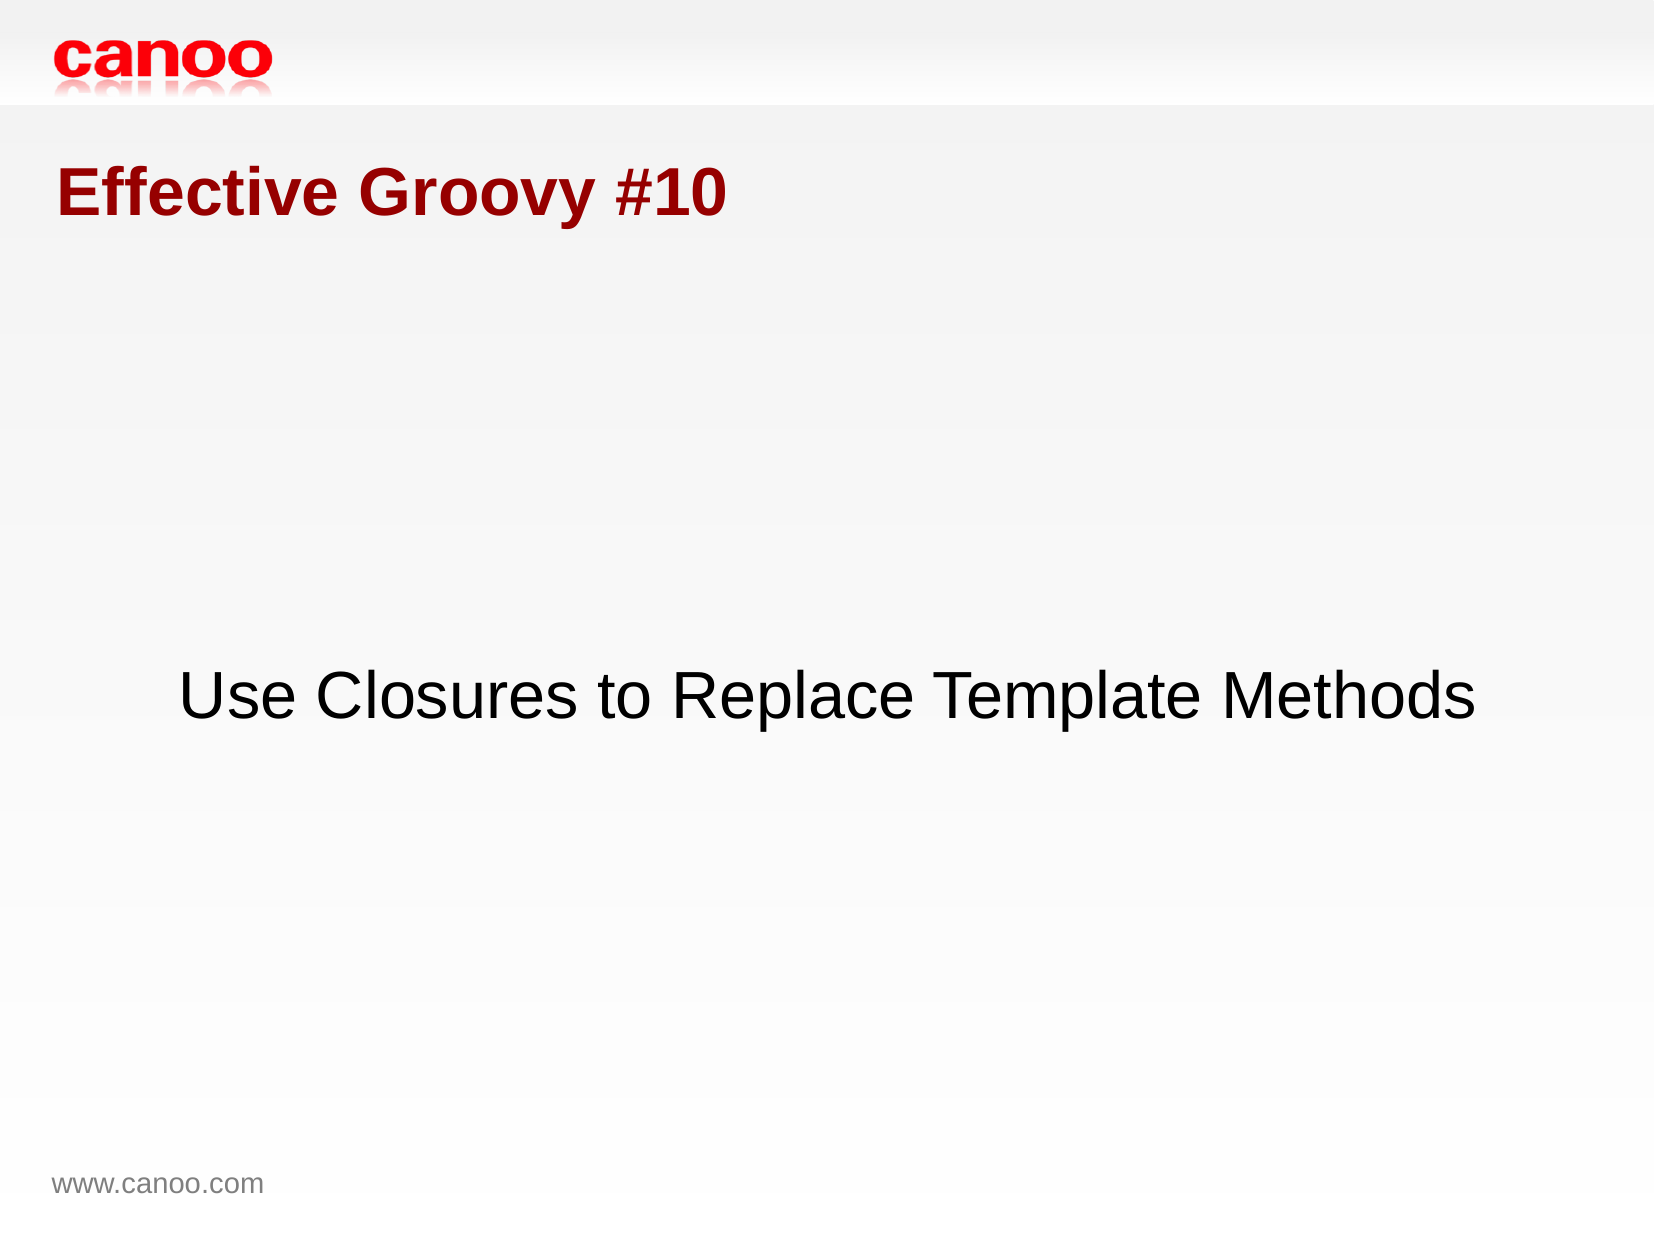

# Effective Groovy #10
Use Closures to Replace Template Methods